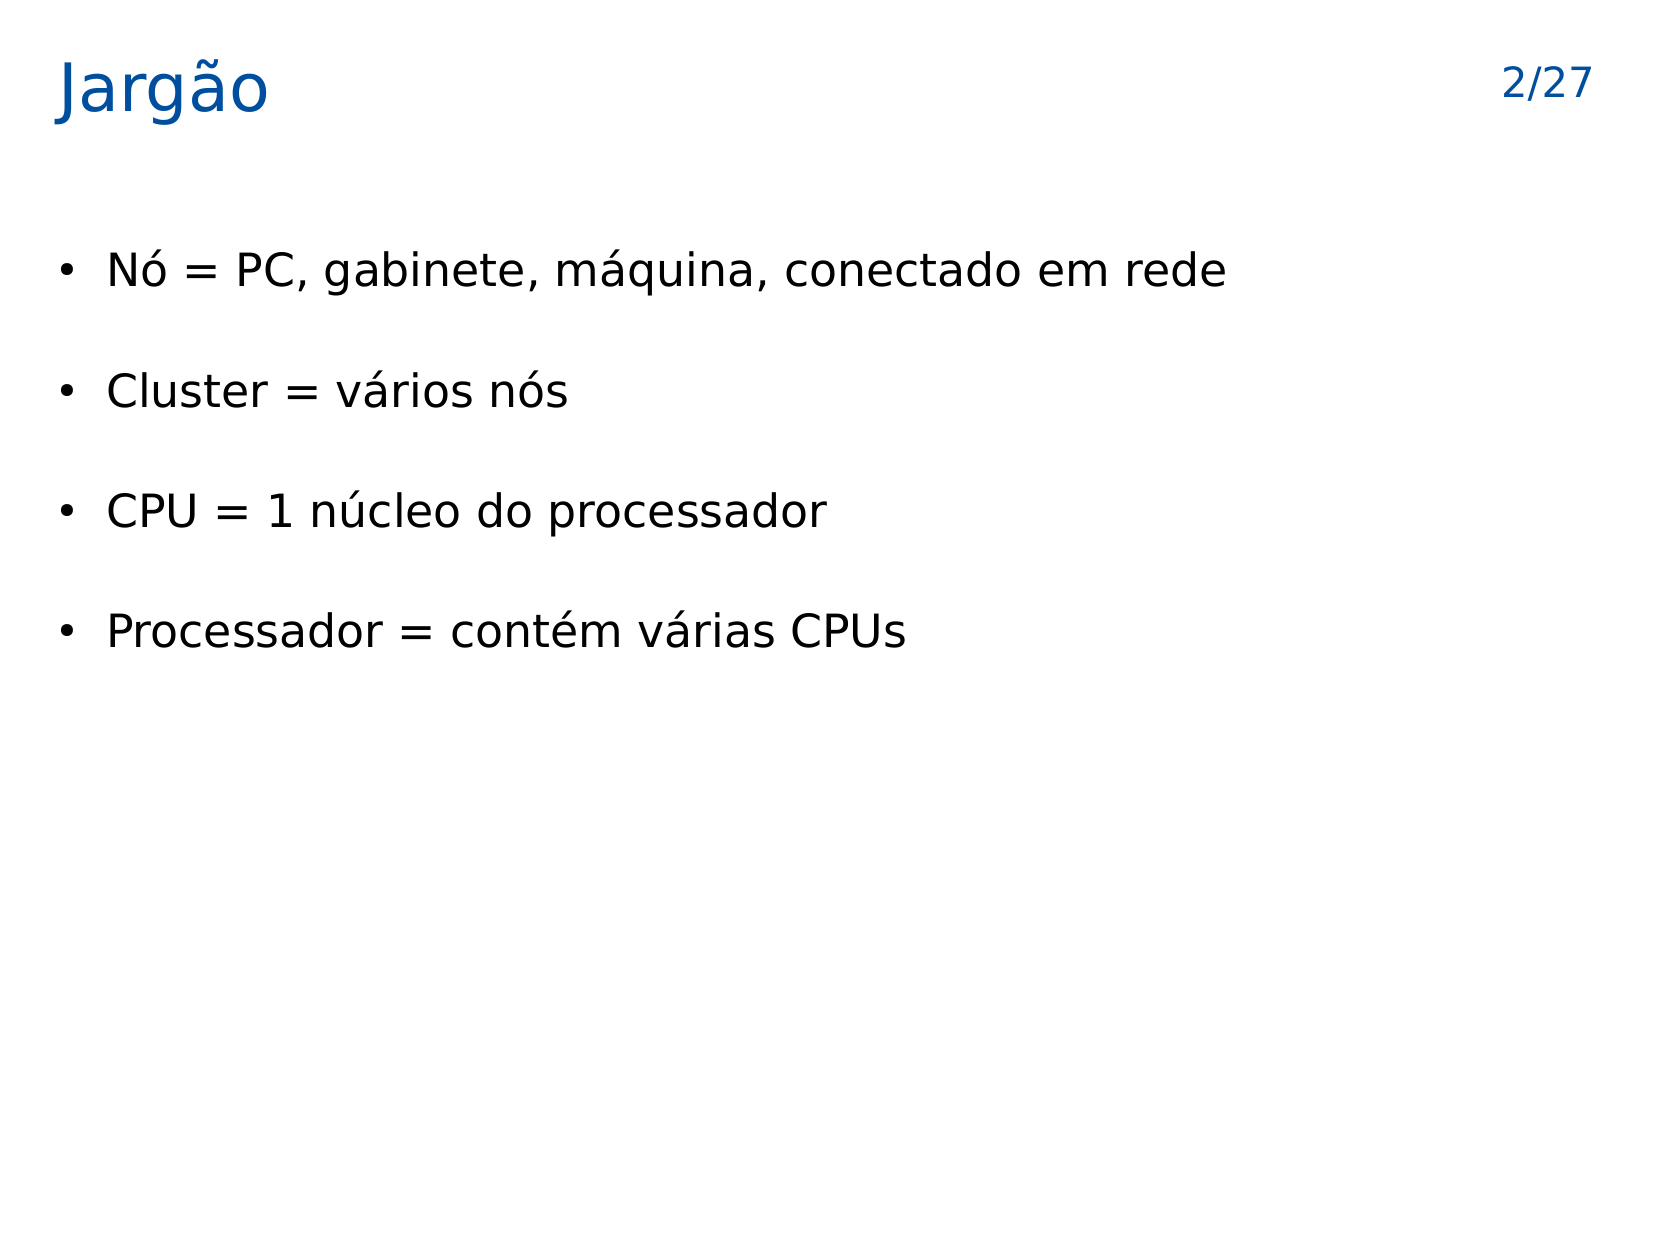

# Jargão
2
Nó = PC, gabinete, máquina, conectado em rede
Cluster = vários nós
CPU = 1 núcleo do processador
Processador = contém várias CPUs